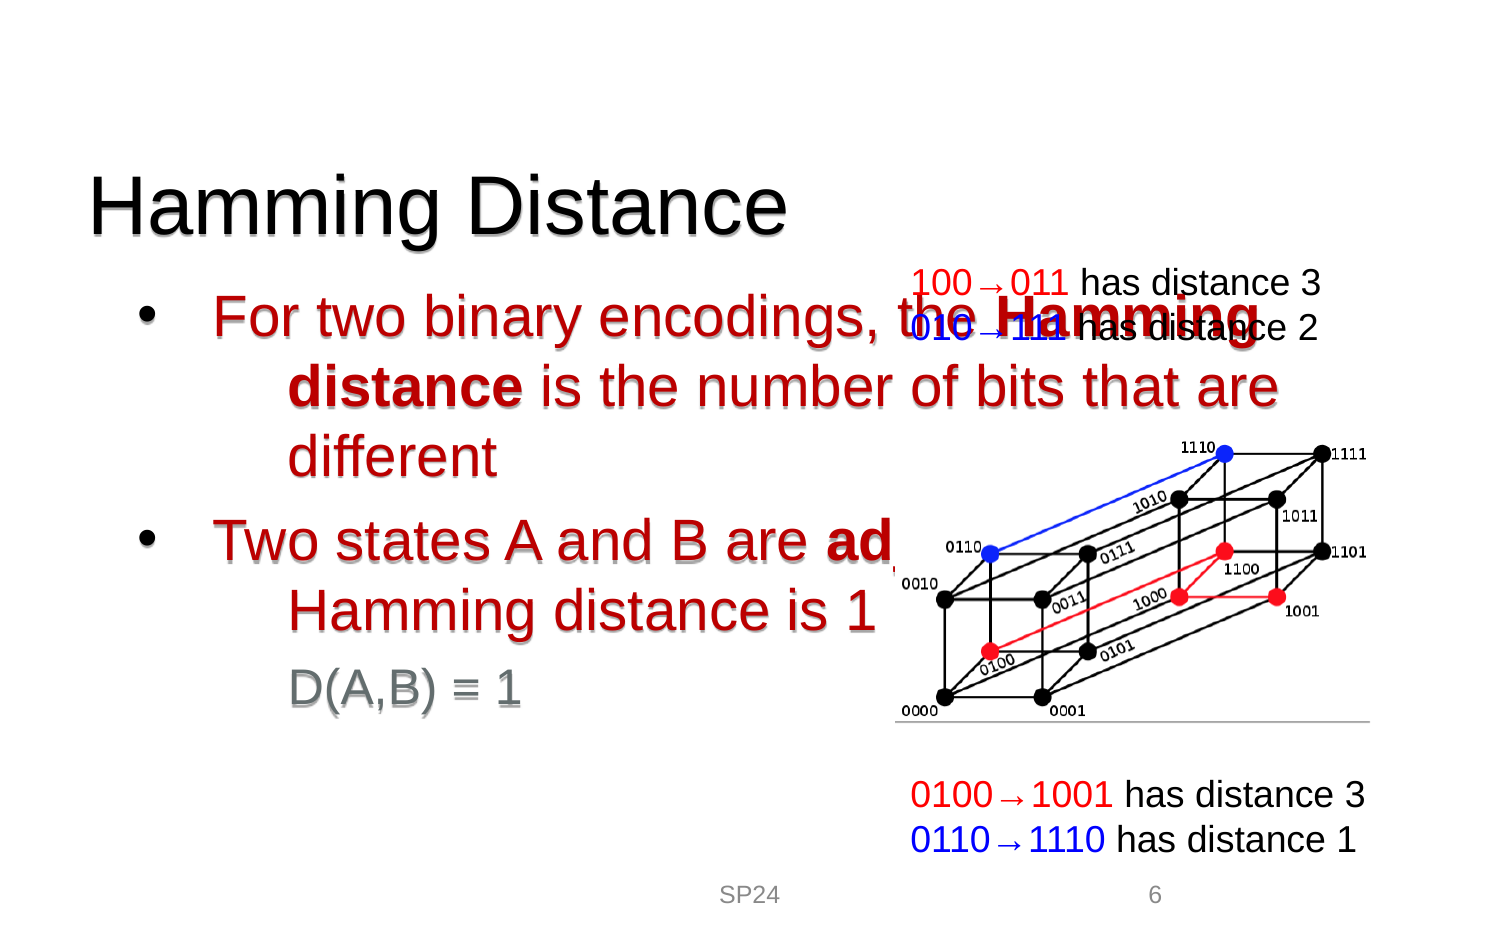

# Hamming Distance
100→011 has distance 3
010→111 has distance 2
For two binary encodings, the Hamming distance is the number of bits that are different
Two states A and B are adjacent if their Hamming distance is 1
D(A,B) = 1
0100→1001 has distance 3
0110→1110 has distance 1
SP24